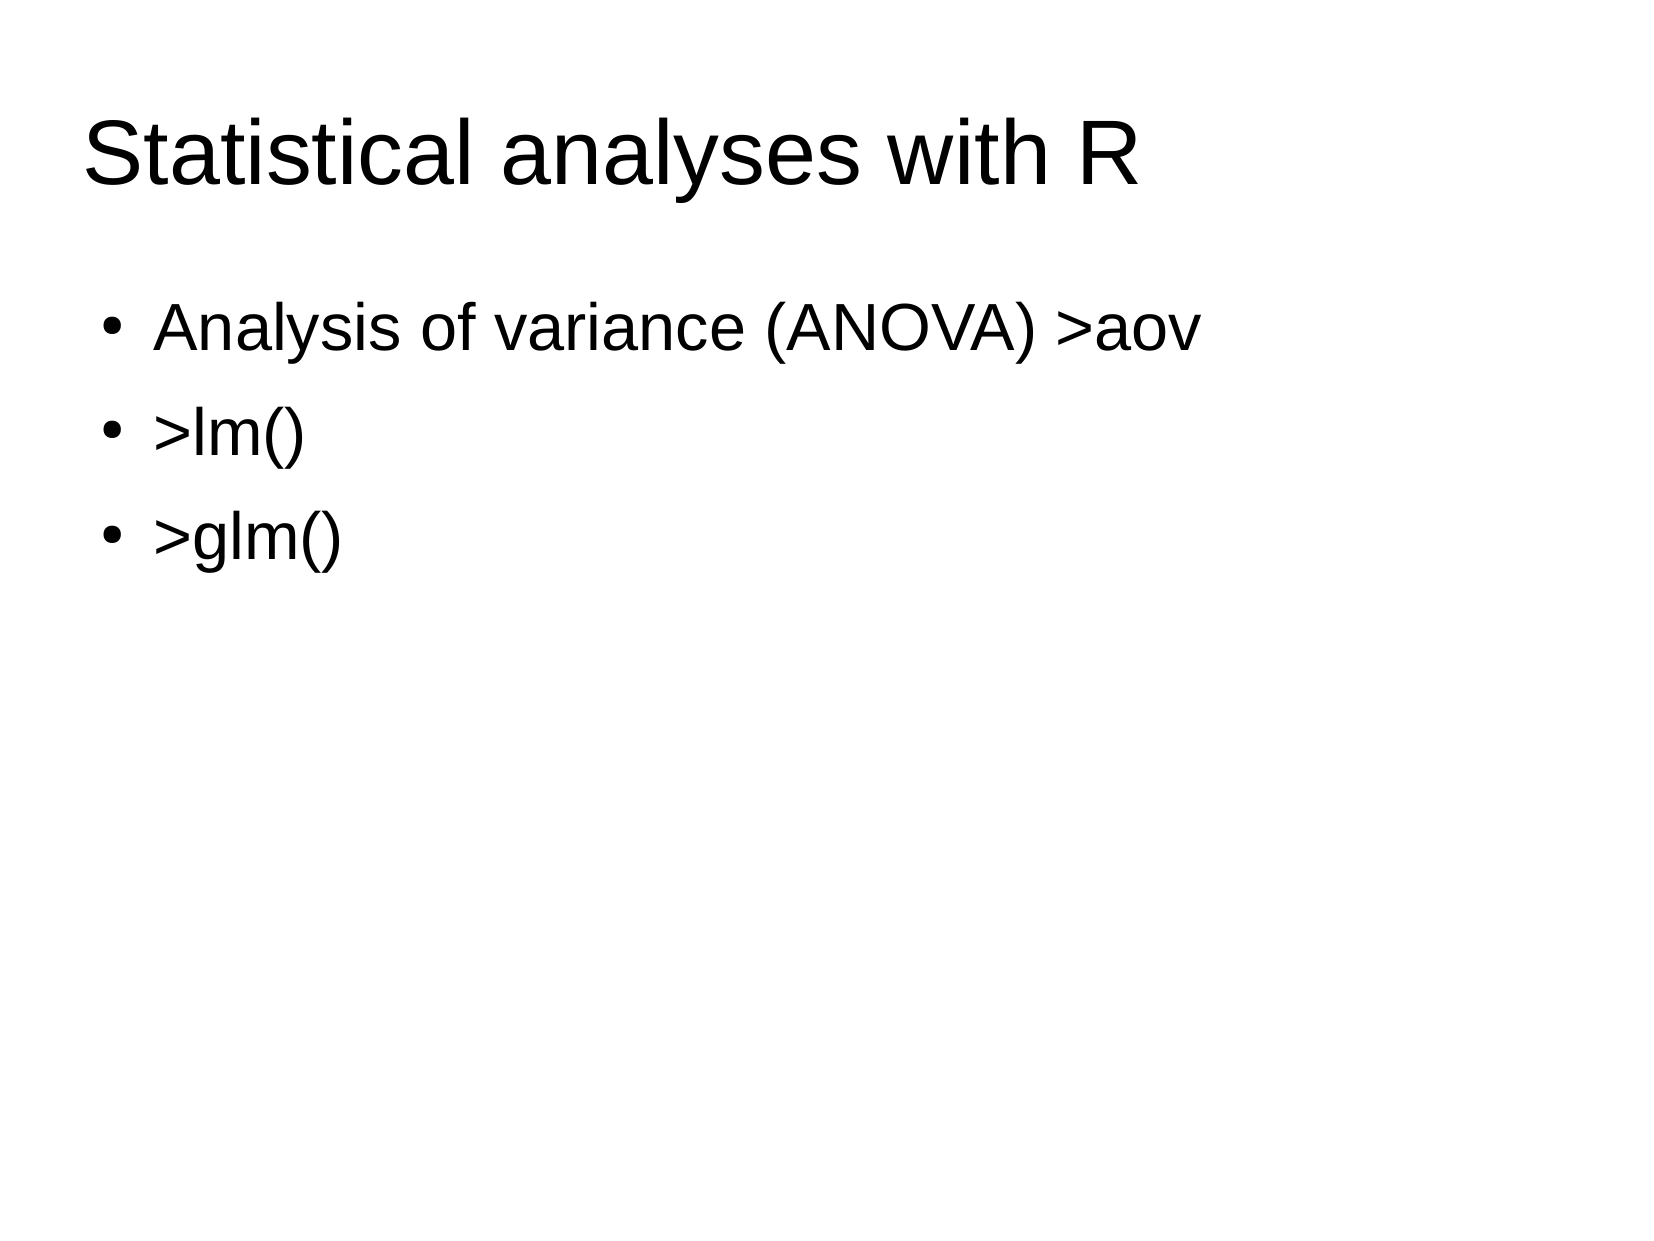

# Statistical analyses with R
Analysis of variance (ANOVA) >aov
>lm()
>glm()